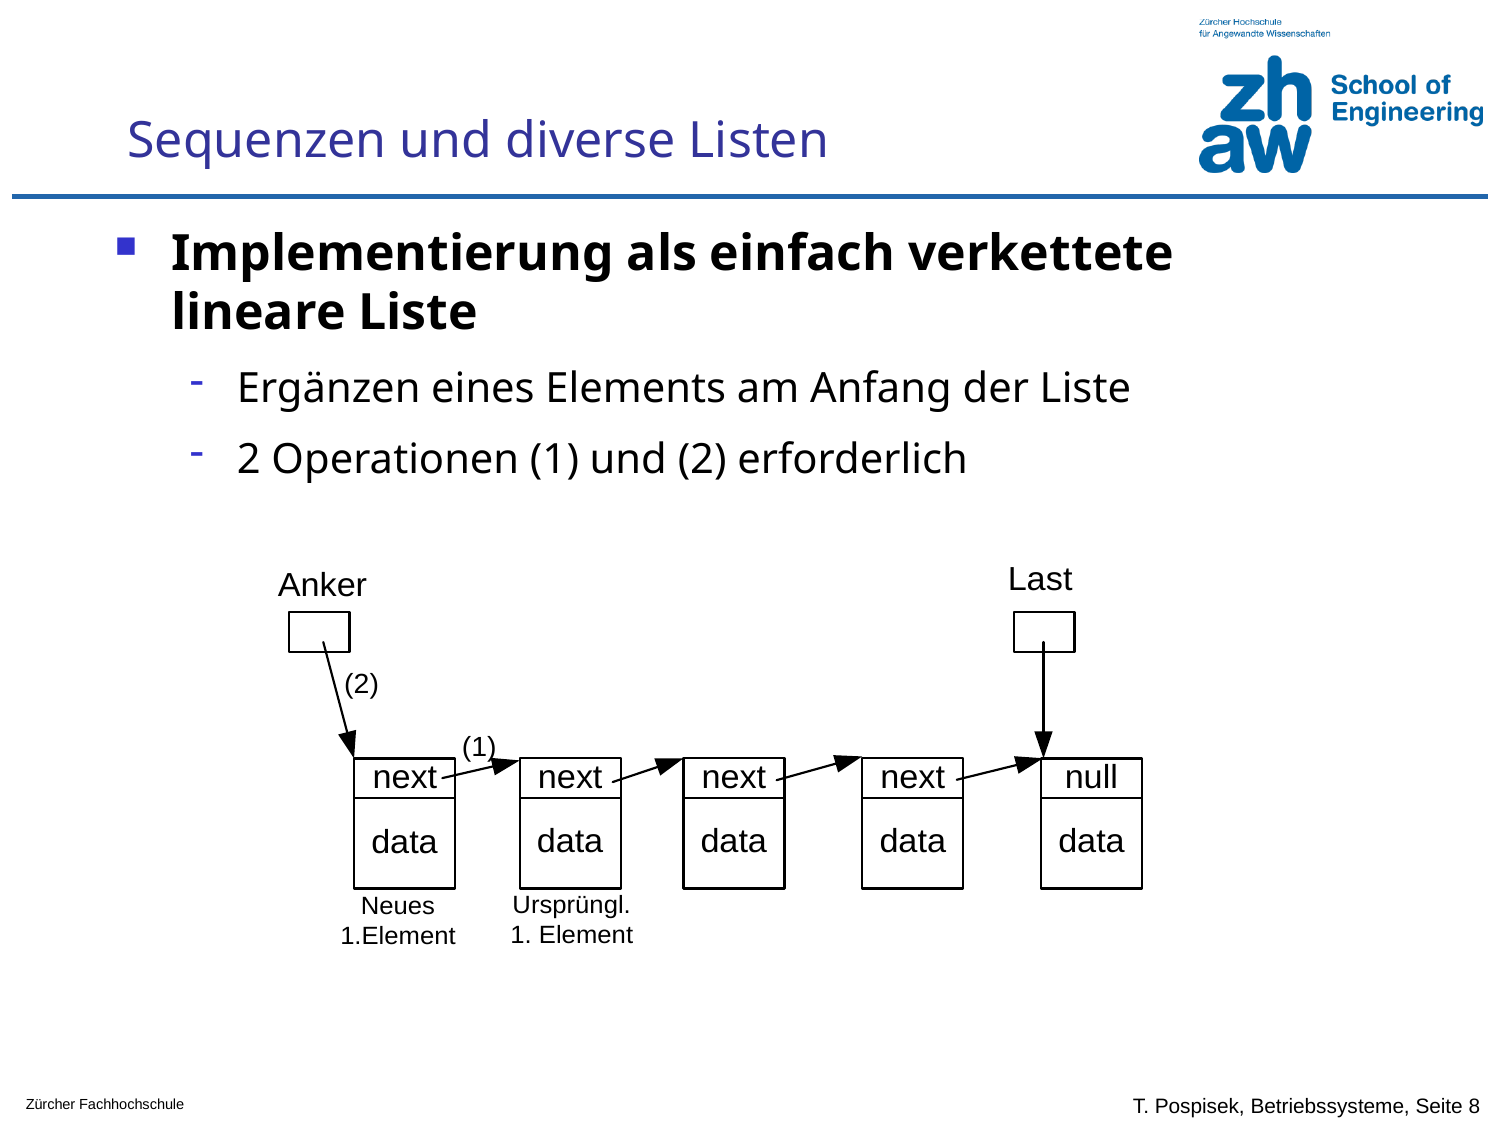

# Sequenzen und diverse Listen
Implementierung als einfach verkettete lineare Liste
Ergänzen eines Elements am Anfang der Liste
2 Operationen (1) und (2) erforderlich